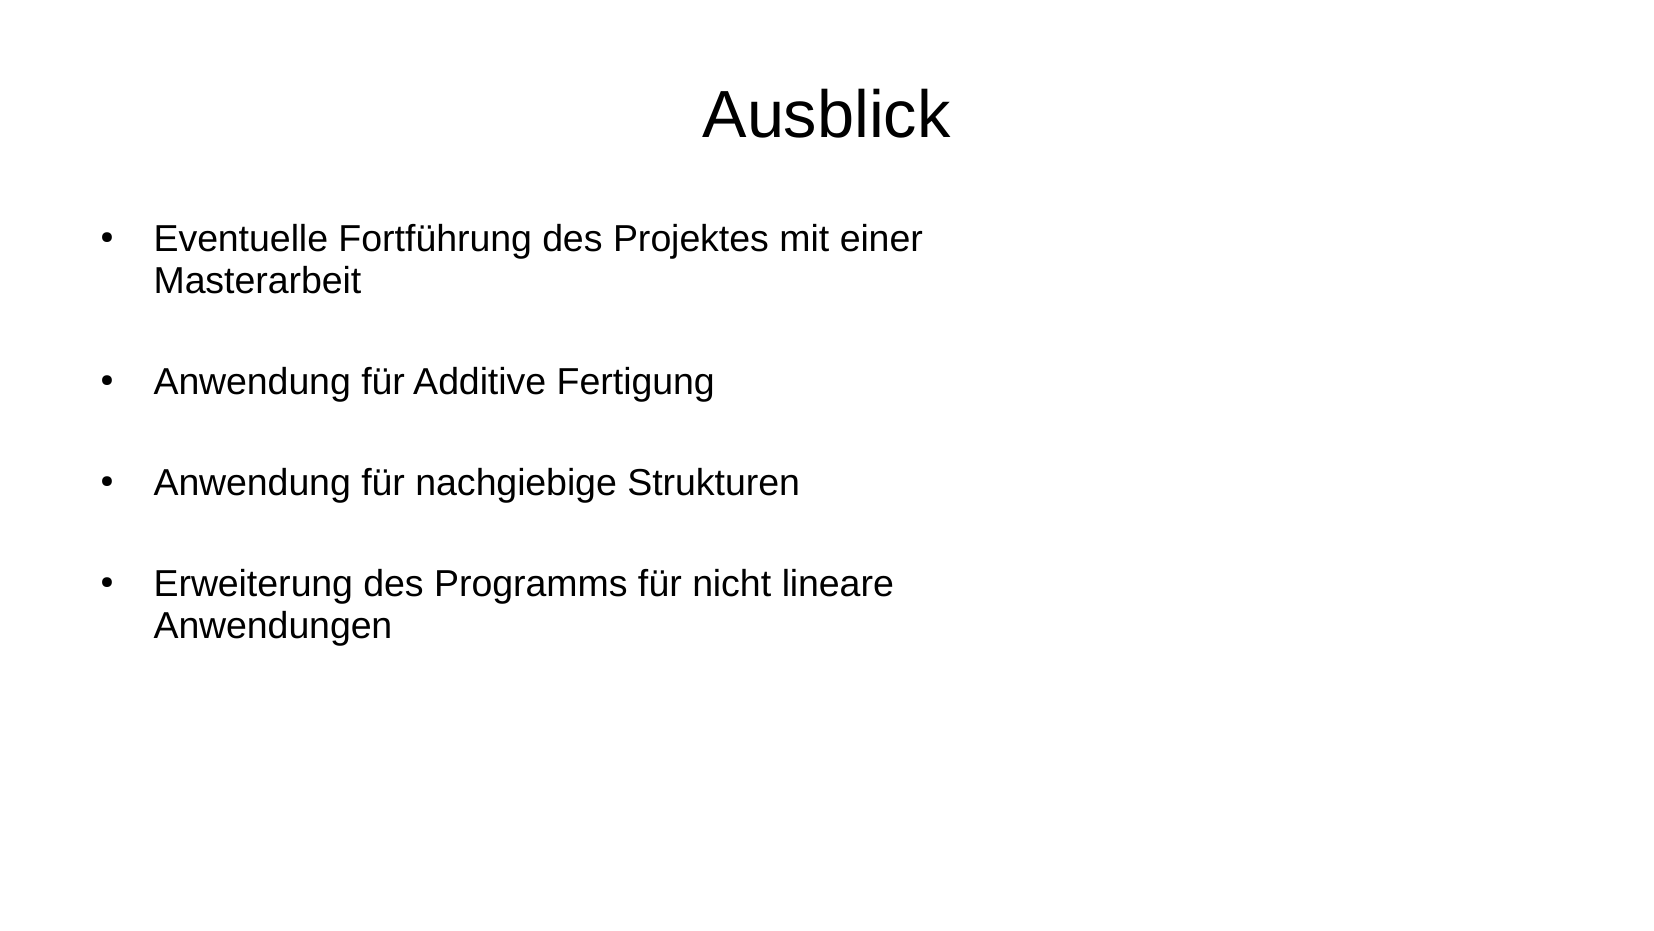

# Ausblick
Eventuelle Fortführung des Projektes mit einer Masterarbeit
Anwendung für Additive Fertigung
Anwendung für nachgiebige Strukturen
Erweiterung des Programms für nicht lineare Anwendungen